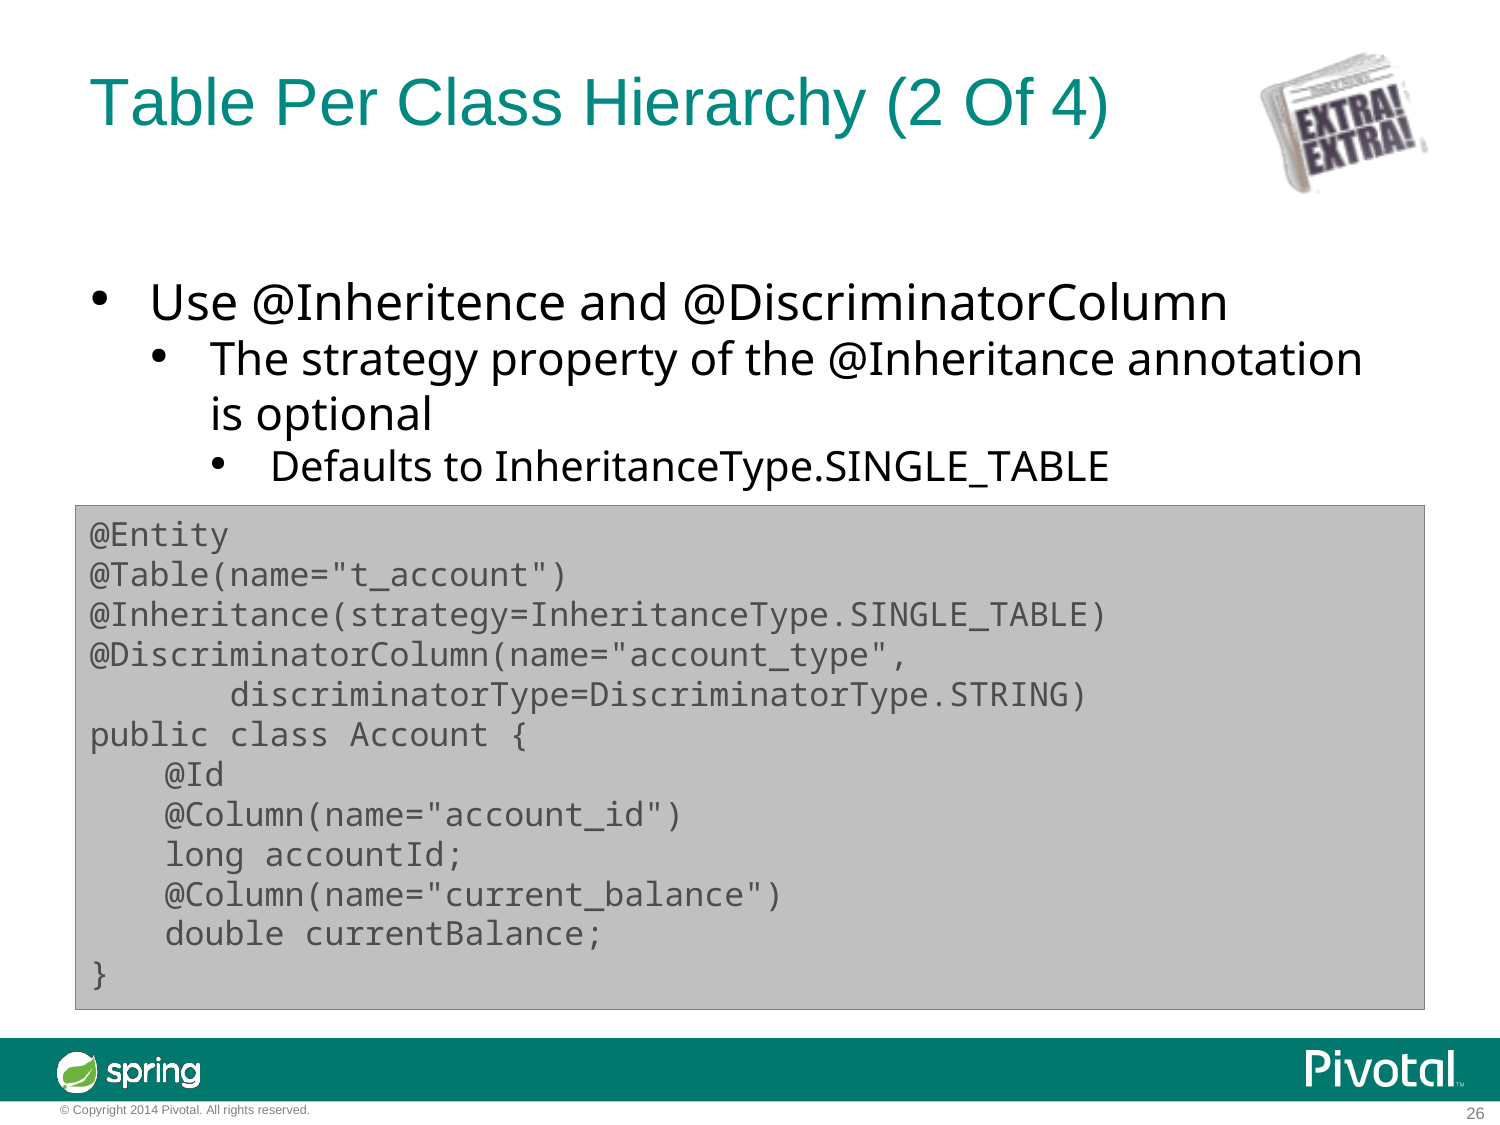

# Table Per Class Hierarchy (2 Of 4)
Use @Inheritence and @DiscriminatorColumn
The strategy property of the @Inheritance annotation is optional
Defaults to InheritanceType.SINGLE_TABLE
@Entity
@Table(name="t_account")
@Inheritance(strategy=InheritanceType.SINGLE_TABLE)
@DiscriminatorColumn(name="account_type",
 discriminatorType=DiscriminatorType.STRING)
public class Account {
	@Id
	@Column(name="account_id")
	long accountId;
	@Column(name="current_balance")
	double currentBalance;
}